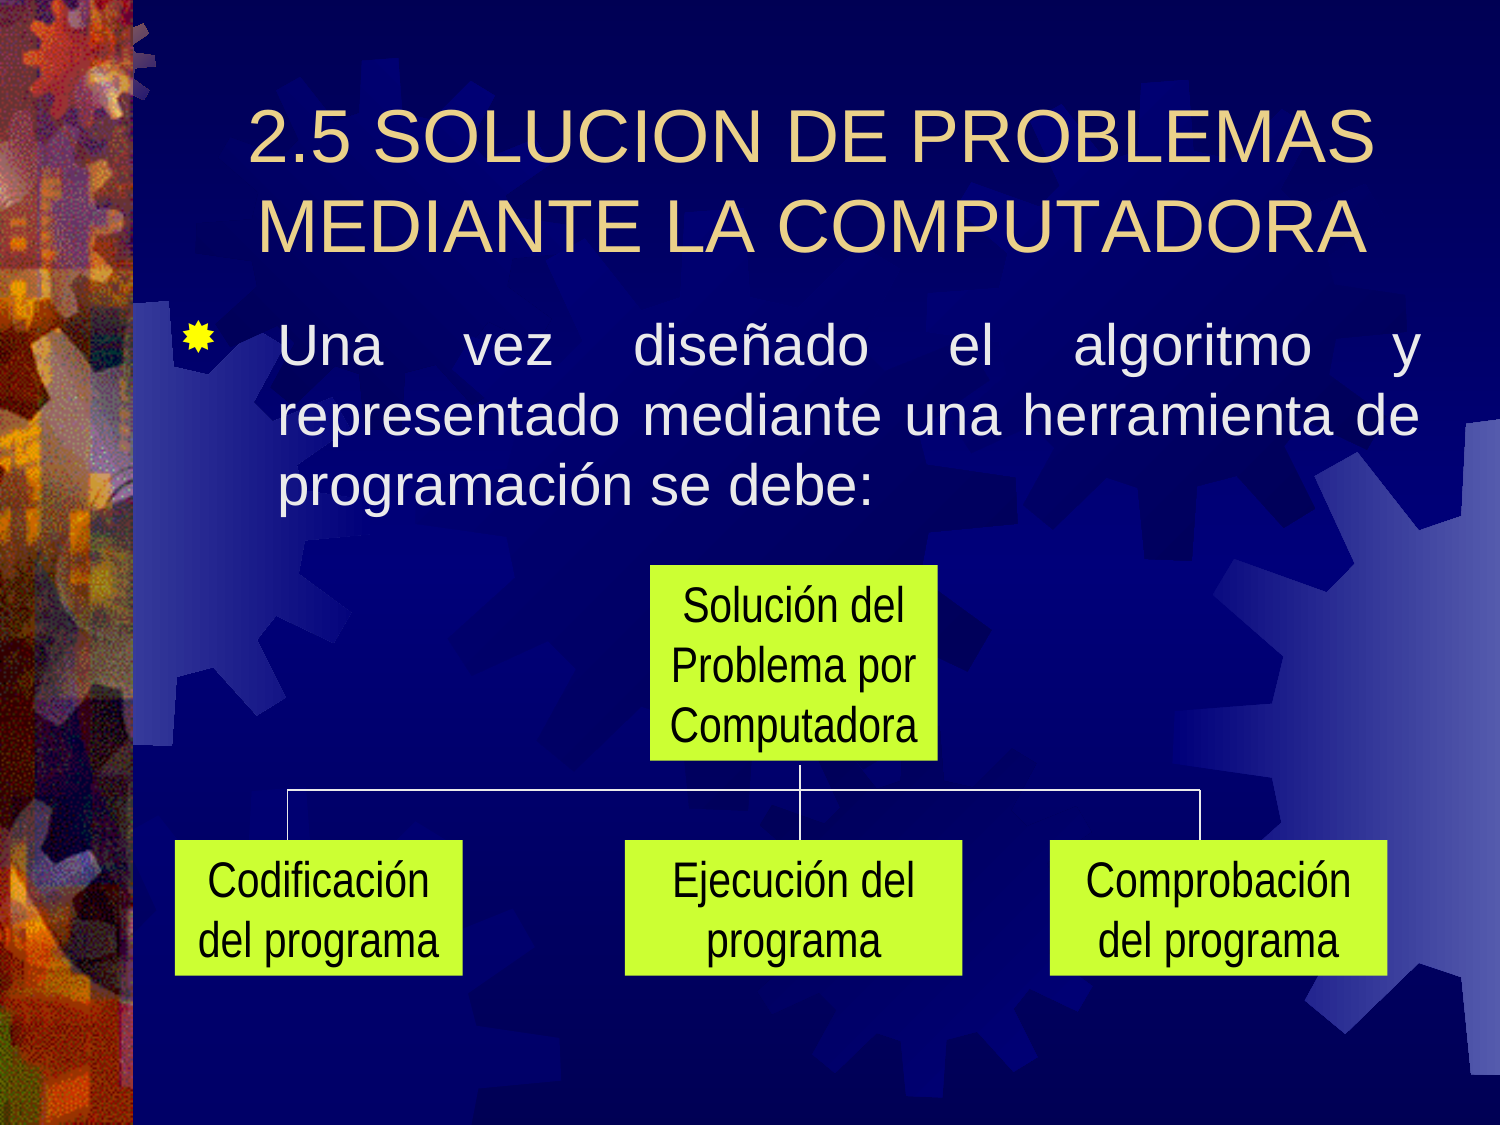

# 2.5 SOLUCION DE PROBLEMAS MEDIANTE LA COMPUTADORA
Una vez diseñado el algoritmo y representado mediante una herramienta de programación se debe:
Solución del Problema por Computadora
Codificación del programa
Ejecución del programa
Comprobación del programa